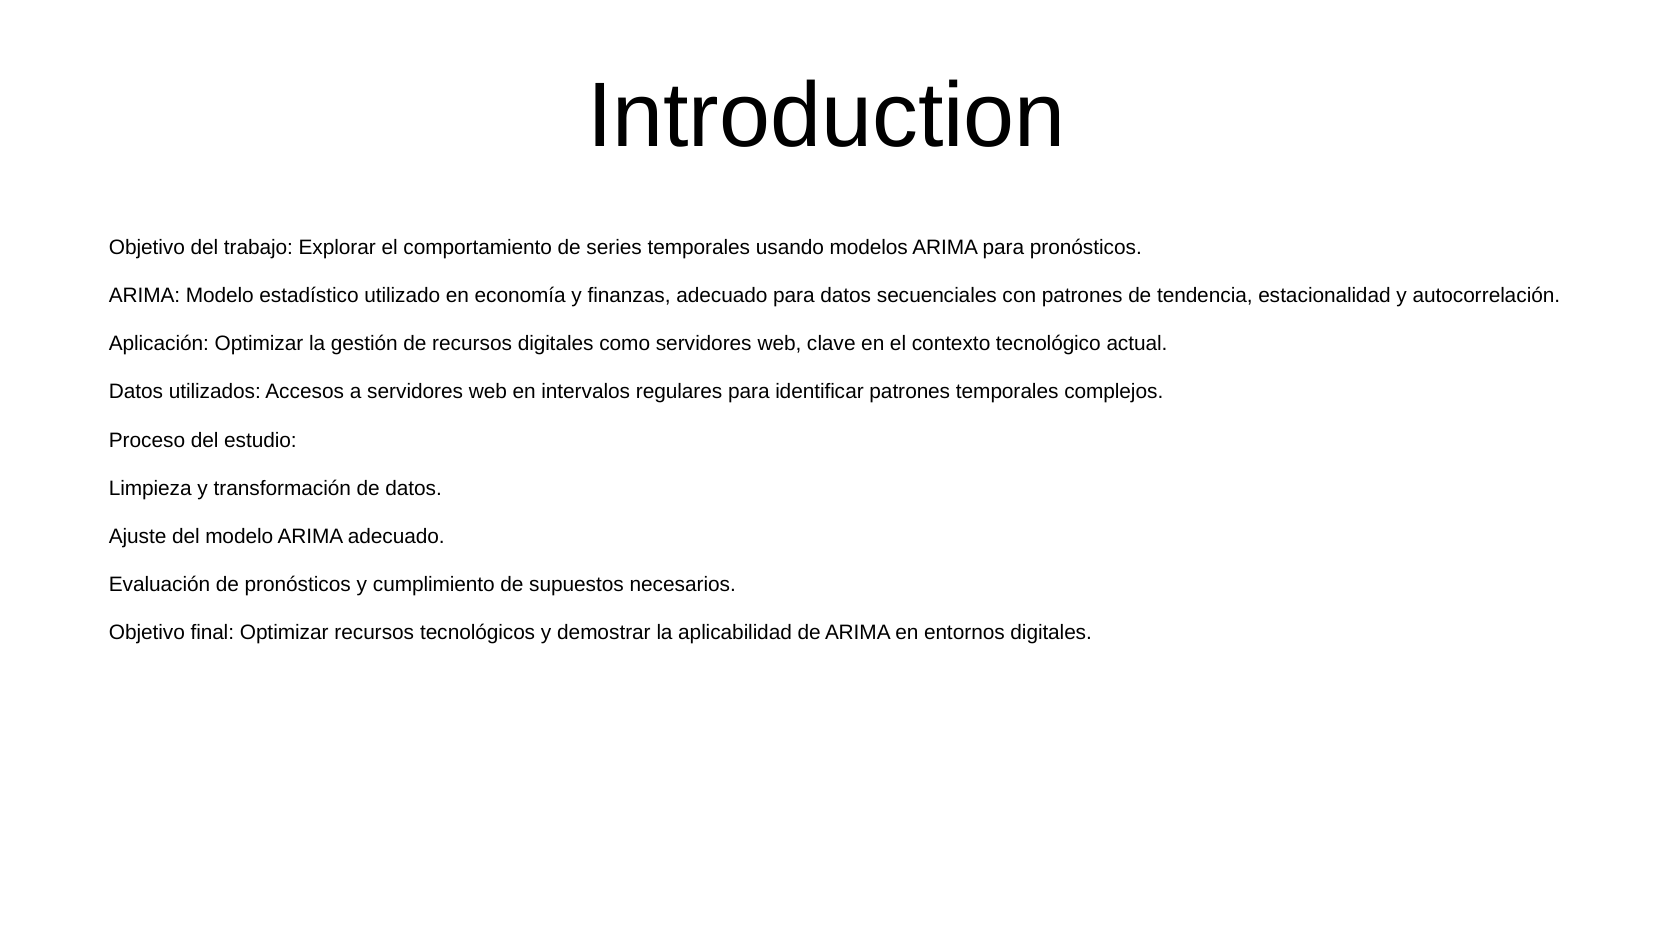

# Introduction
Objetivo del trabajo: Explorar el comportamiento de series temporales usando modelos ARIMA para pronósticos.
ARIMA: Modelo estadístico utilizado en economía y finanzas, adecuado para datos secuenciales con patrones de tendencia, estacionalidad y autocorrelación.
Aplicación: Optimizar la gestión de recursos digitales como servidores web, clave en el contexto tecnológico actual.
Datos utilizados: Accesos a servidores web en intervalos regulares para identificar patrones temporales complejos.
Proceso del estudio:
Limpieza y transformación de datos.
Ajuste del modelo ARIMA adecuado.
Evaluación de pronósticos y cumplimiento de supuestos necesarios.
Objetivo final: Optimizar recursos tecnológicos y demostrar la aplicabilidad de ARIMA en entornos digitales.